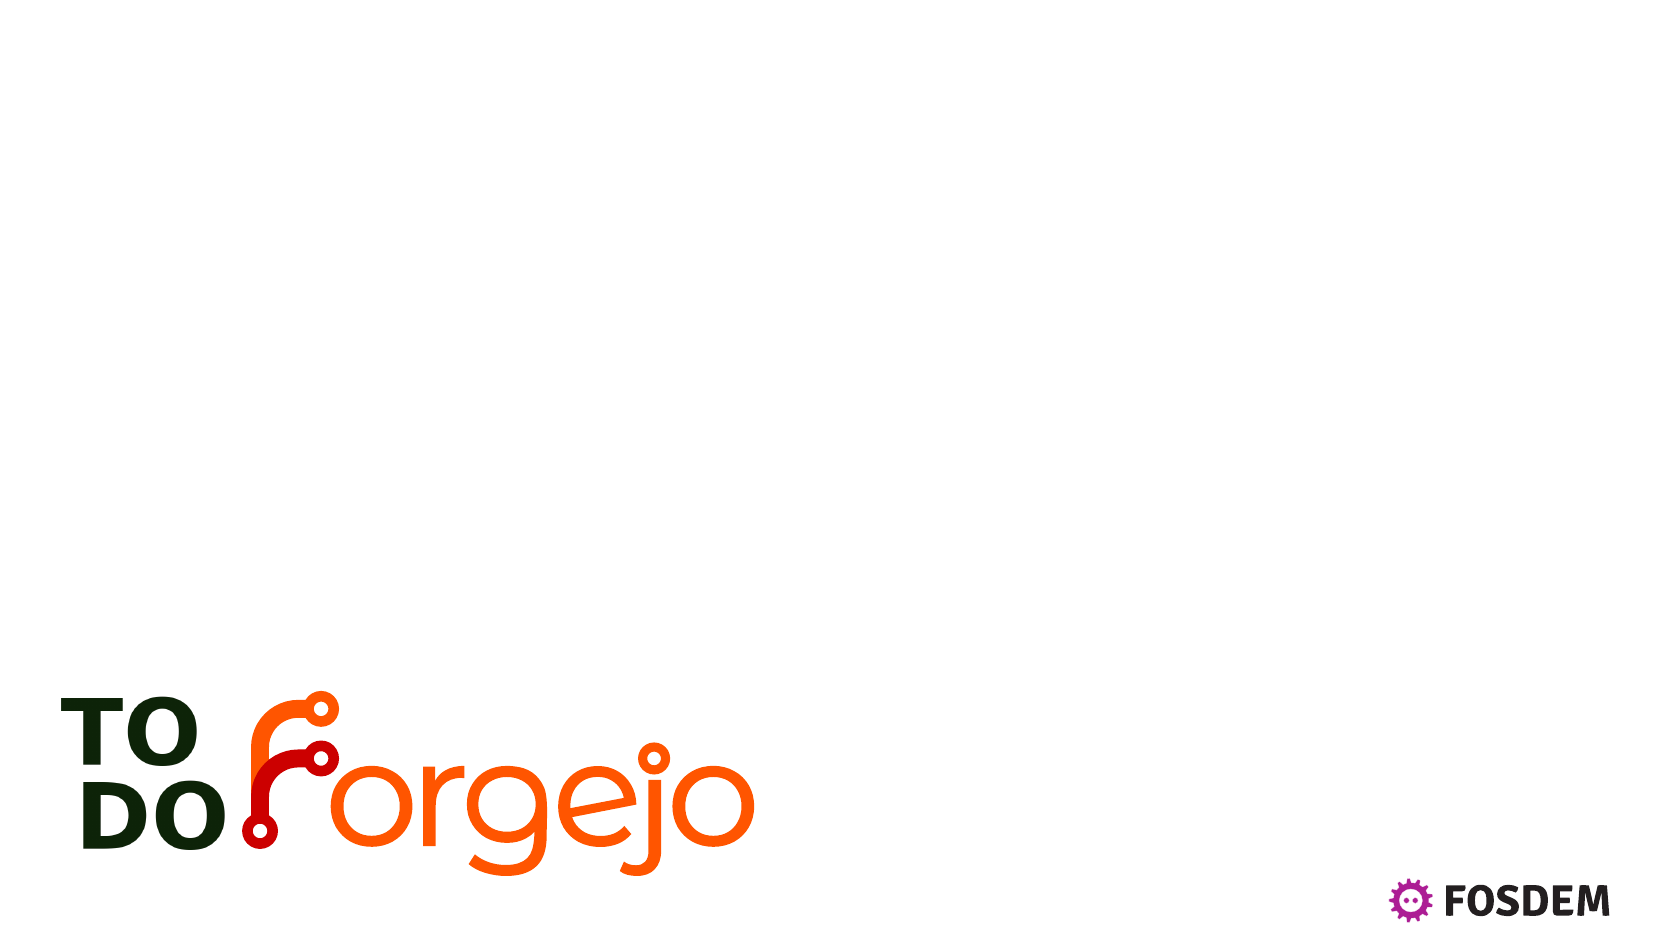

Jos van den Oever
# TODO app on top of Forgejo